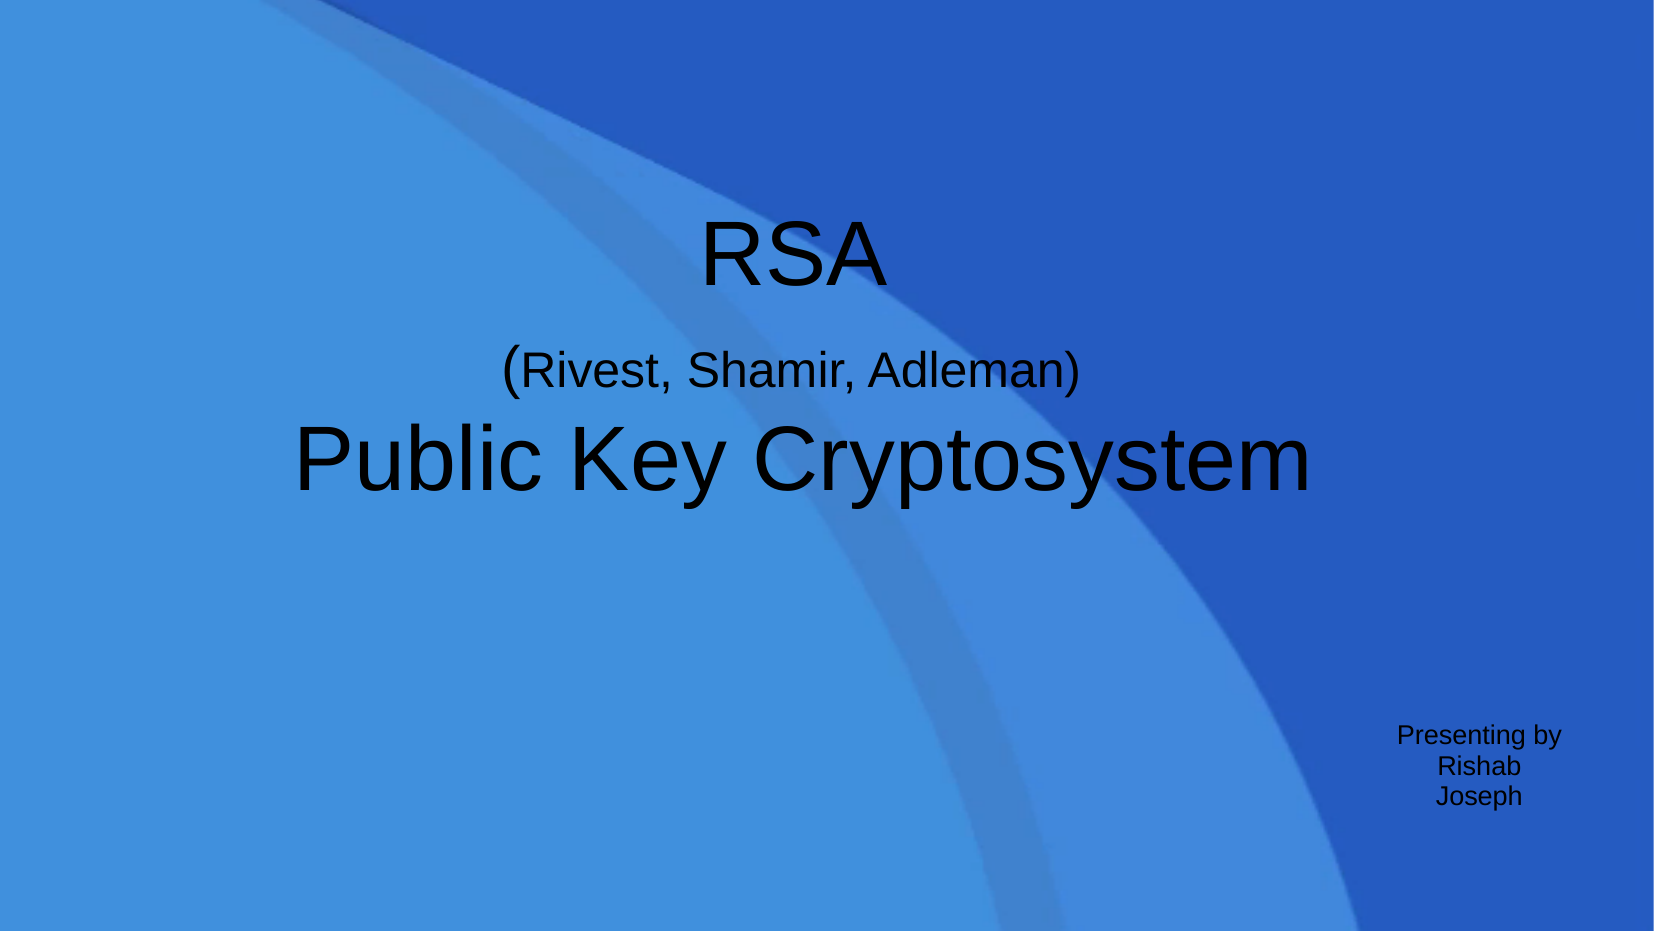

# RSA (Rivest, Shamir, Adleman) Public Key Cryptosystem
Presenting by
Rishab
Joseph